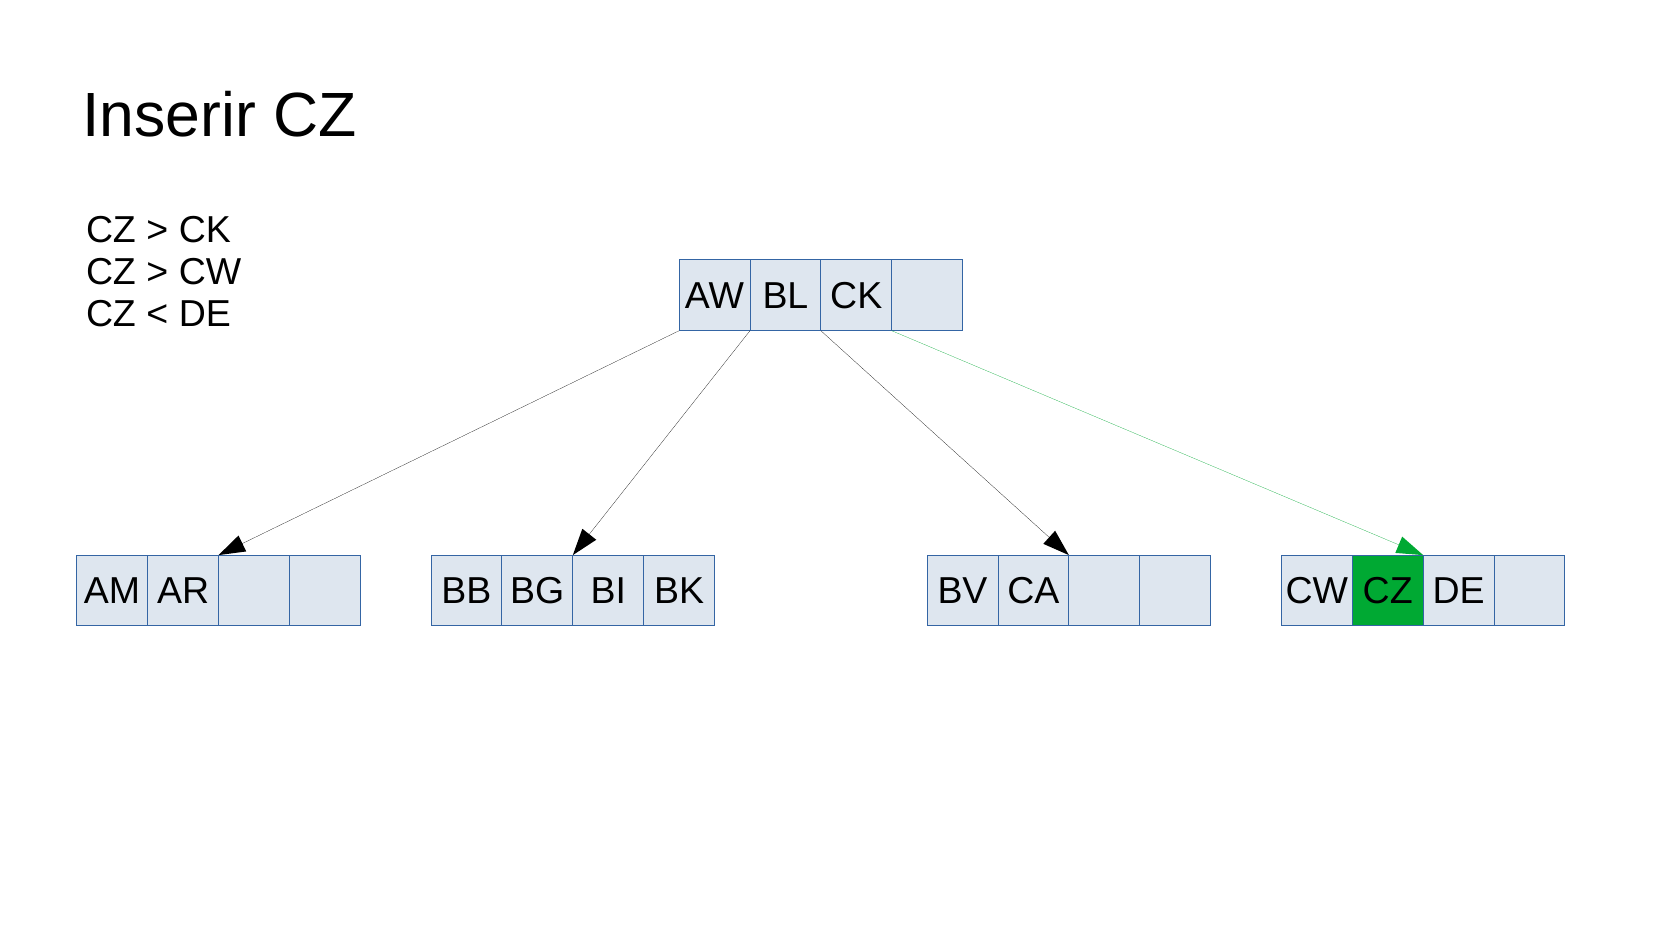

# Inserir CZ
CZ > CK
CZ > CW
CZ < DE
AW
BL
CK
AM
AR
BB
BG
BI
BK
BV
CA
CW
CZ
DE